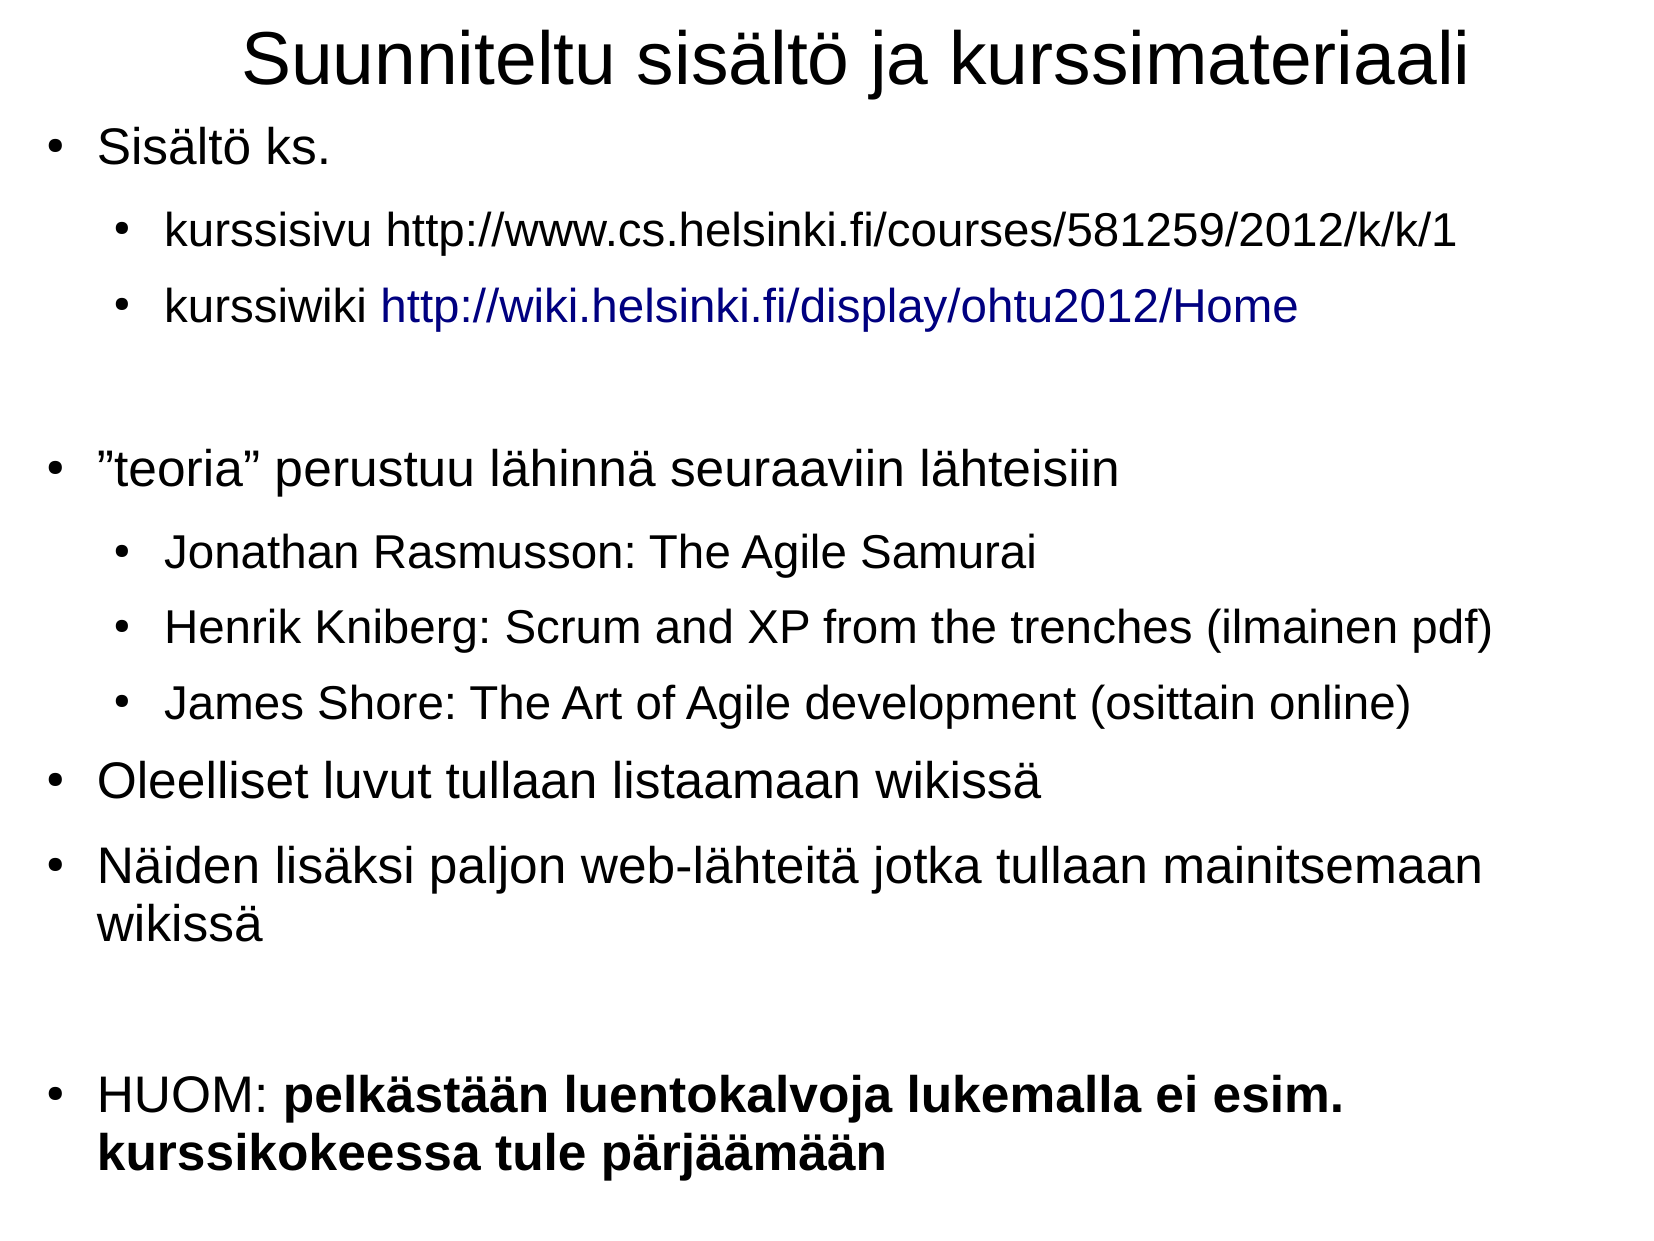

# Suunniteltu sisältö ja kurssimateriaali
Sisältö ks.
kurssisivu http://www.cs.helsinki.fi/courses/581259/2012/k/k/1
kurssiwiki http://wiki.helsinki.fi/display/ohtu2012/Home
”teoria” perustuu lähinnä seuraaviin lähteisiin
Jonathan Rasmusson: The Agile Samurai
Henrik Kniberg: Scrum and XP from the trenches (ilmainen pdf)
James Shore: The Art of Agile development (osittain online)
Oleelliset luvut tullaan listaamaan wikissä
Näiden lisäksi paljon web-lähteitä jotka tullaan mainitsemaan wikissä
HUOM: pelkästään luentokalvoja lukemalla ei esim. kurssikokeessa tule pärjäämään